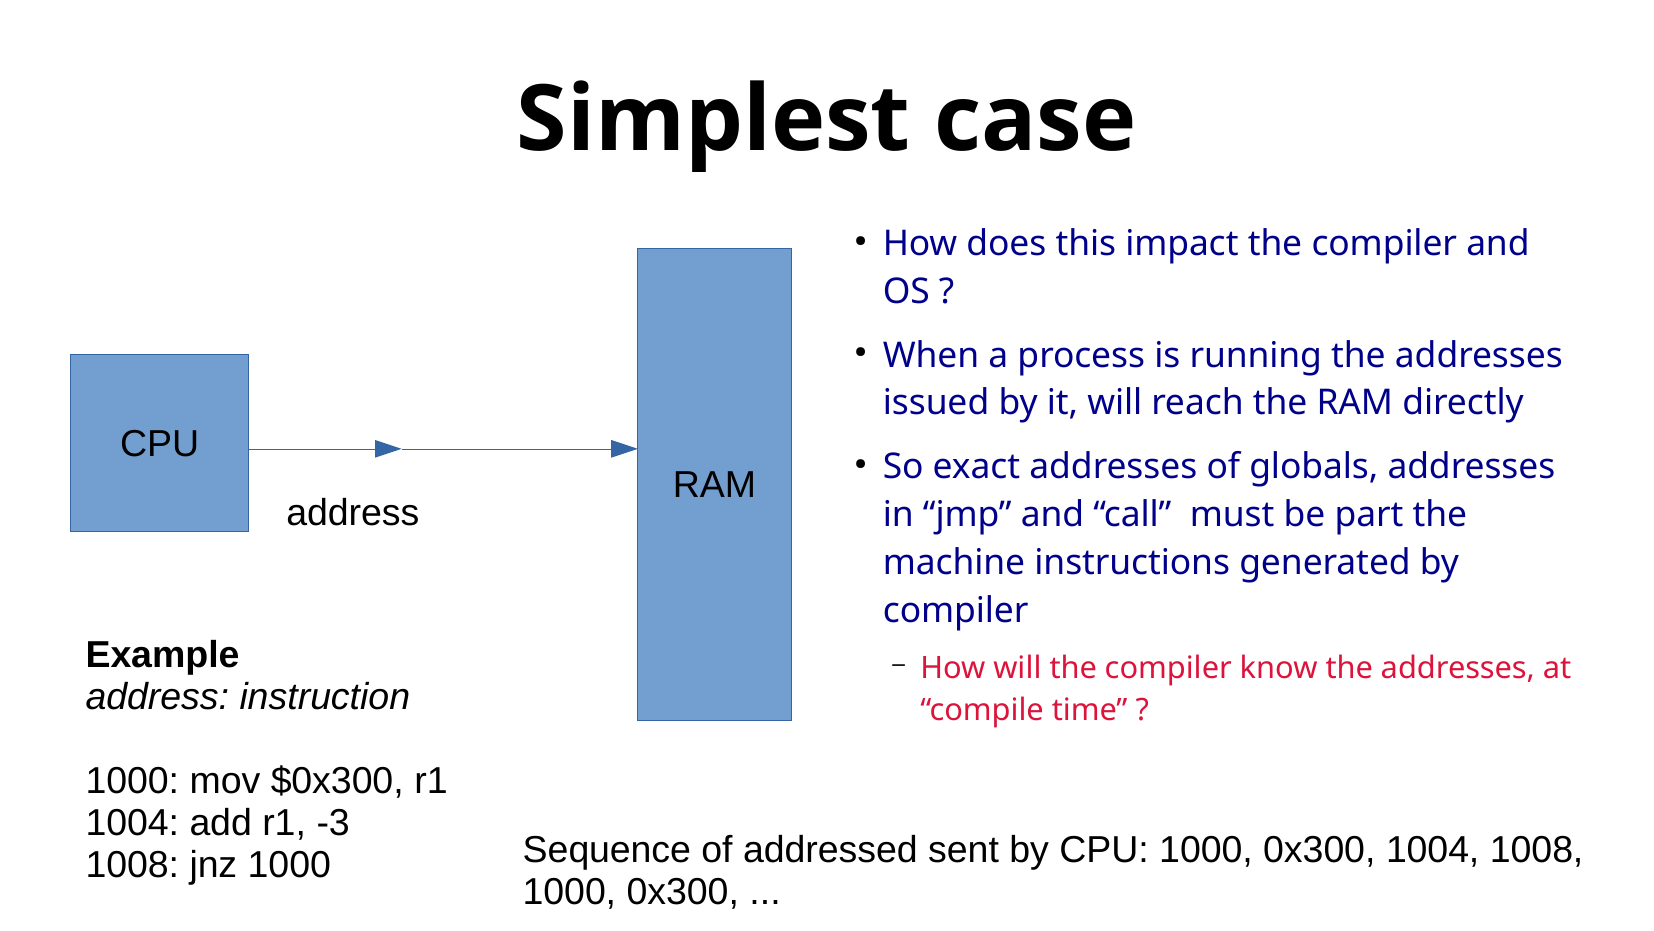

# Simplest case
How does this impact the compiler and OS ?
When a process is running the addresses issued by it, will reach the RAM directly
So exact addresses of globals, addresses in “jmp” and “call” must be part the machine instructions generated by compiler
How will the compiler know the addresses, at “compile time” ?
RAM
CPU
address
Example
address: instruction
1000: mov $0x300, r1
1004: add r1, -3
1008: jnz 1000
Sequence of addressed sent by CPU: 1000, 0x300, 1004, 1008, 1000, 0x300, ...